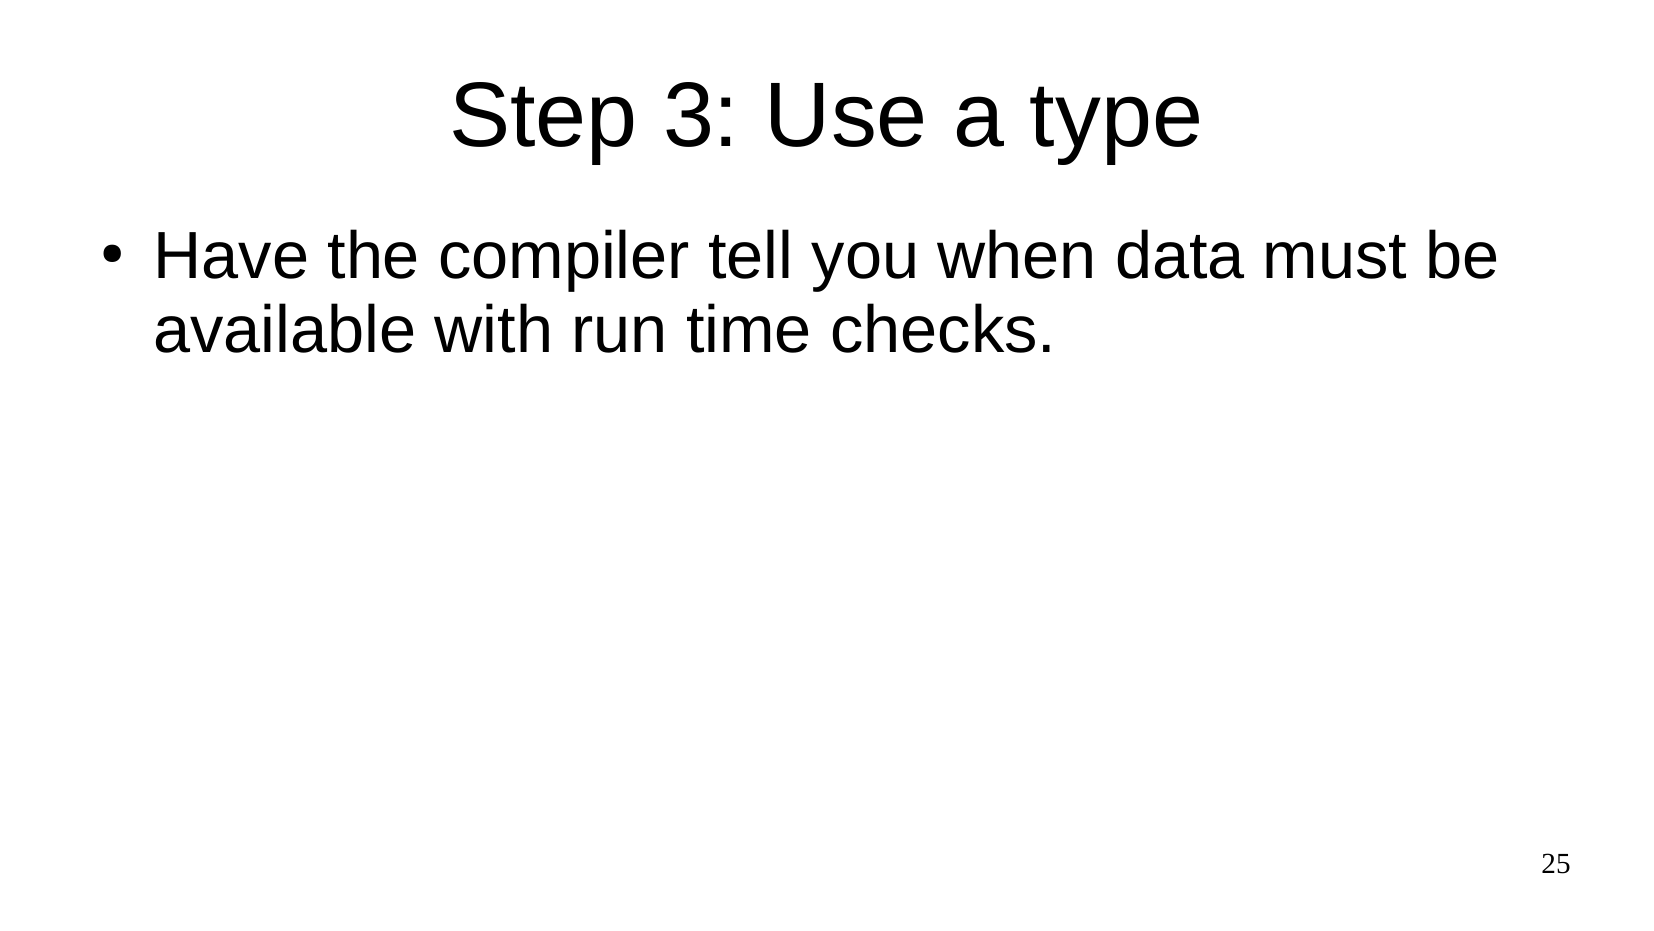

# Step 3: Use a type
Have the compiler tell you when data must be available with run time checks.
25